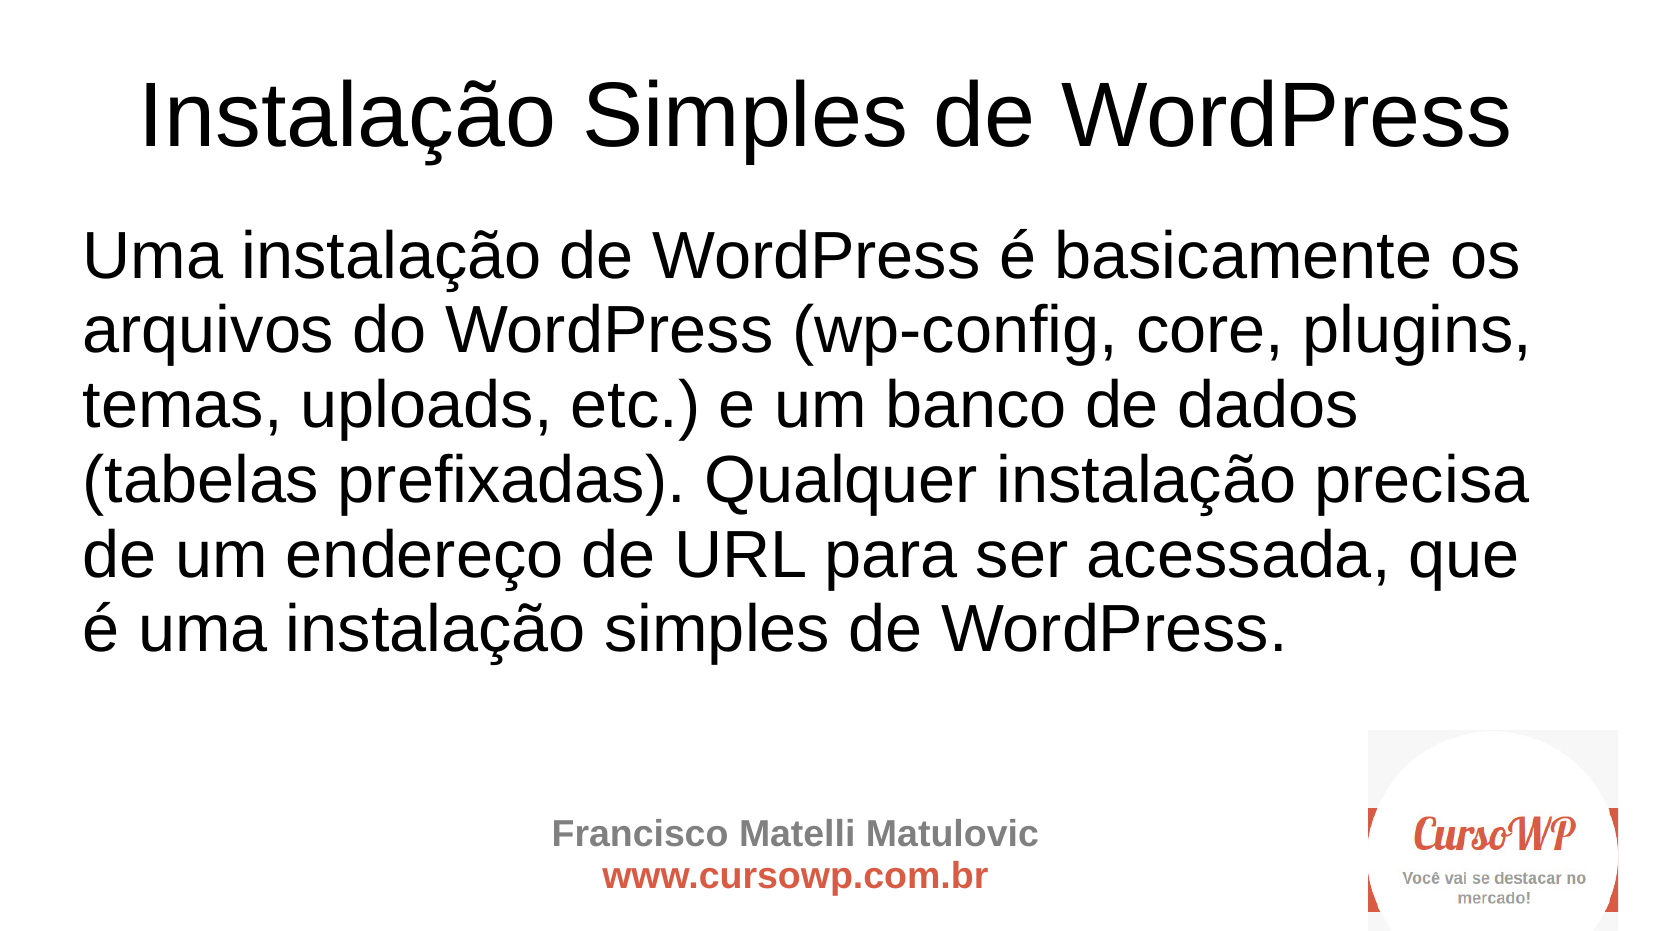

# Instalação Simples de WordPress
Uma instalação de WordPress é basicamente os arquivos do WordPress (wp-config, core, plugins, temas, uploads, etc.) e um banco de dados (tabelas prefixadas). Qualquer instalação precisa de um endereço de URL para ser acessada, que é uma instalação simples de WordPress.